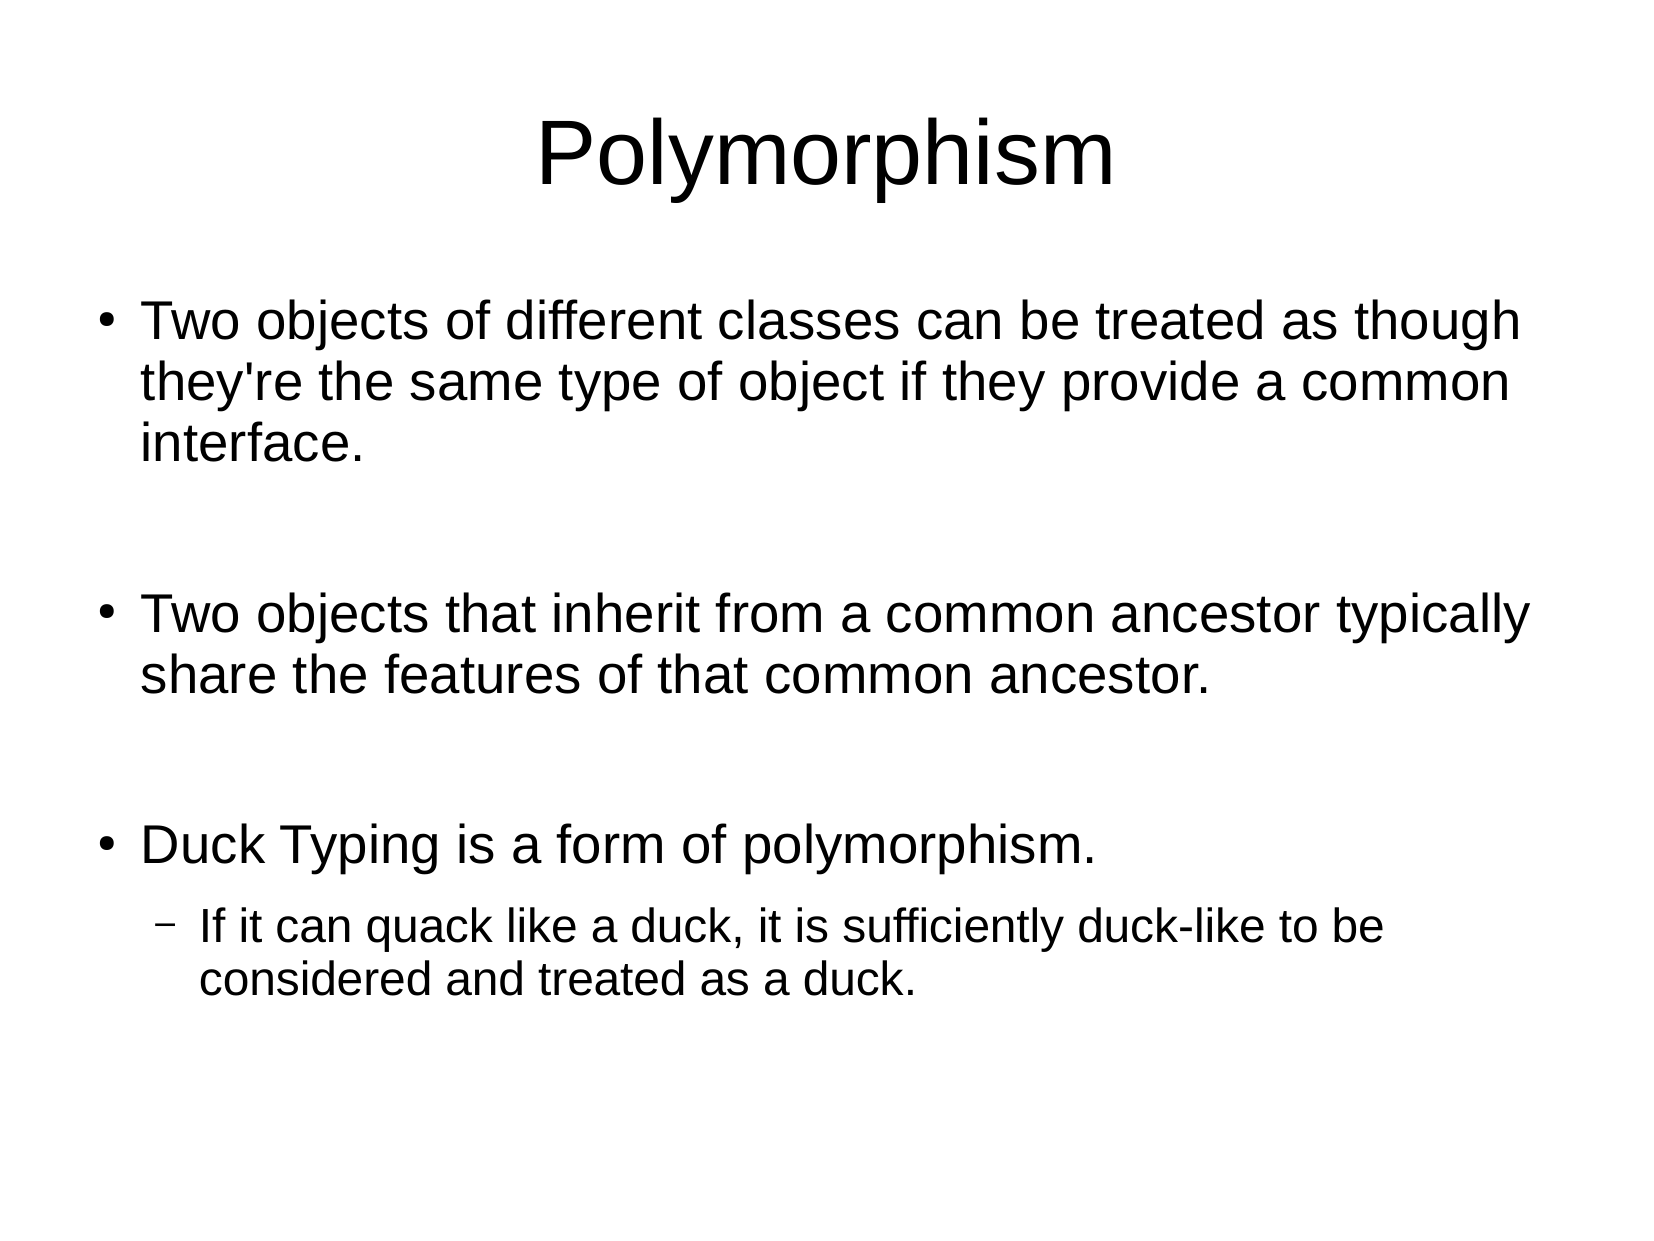

# Polymorphism
Two objects of different classes can be treated as though they're the same type of object if they provide a common interface.
Two objects that inherit from a common ancestor typically share the features of that common ancestor.
Duck Typing is a form of polymorphism.
If it can quack like a duck, it is sufficiently duck-like to be considered and treated as a duck.